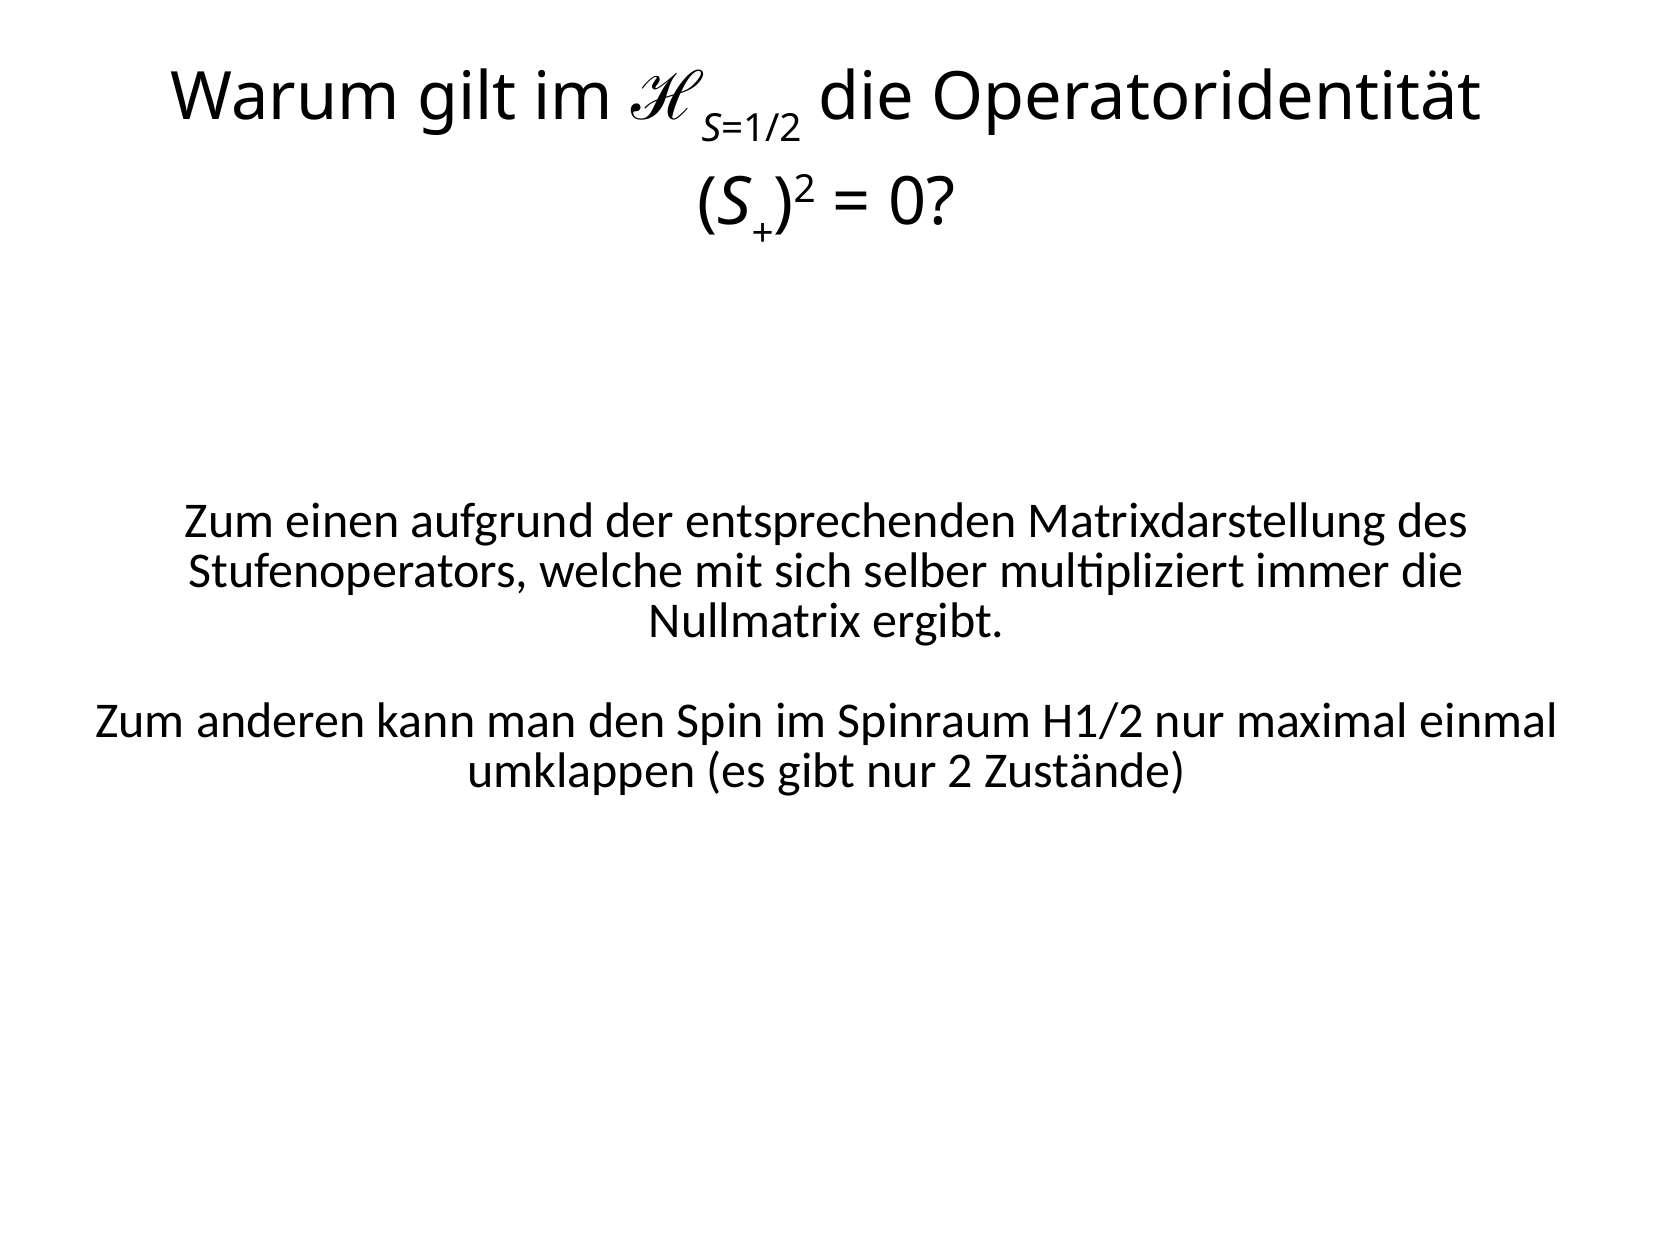

# Warum gilt im ℋS=1/2 die Operatoridentität (S+)2 = 0?
Zum einen aufgrund der entsprechenden Matrixdarstellung des Stufenoperators, welche mit sich selber multipliziert immer die Nullmatrix ergibt.
Zum anderen kann man den Spin im Spinraum H1/2 nur maximal einmal umklappen (es gibt nur 2 Zustände)